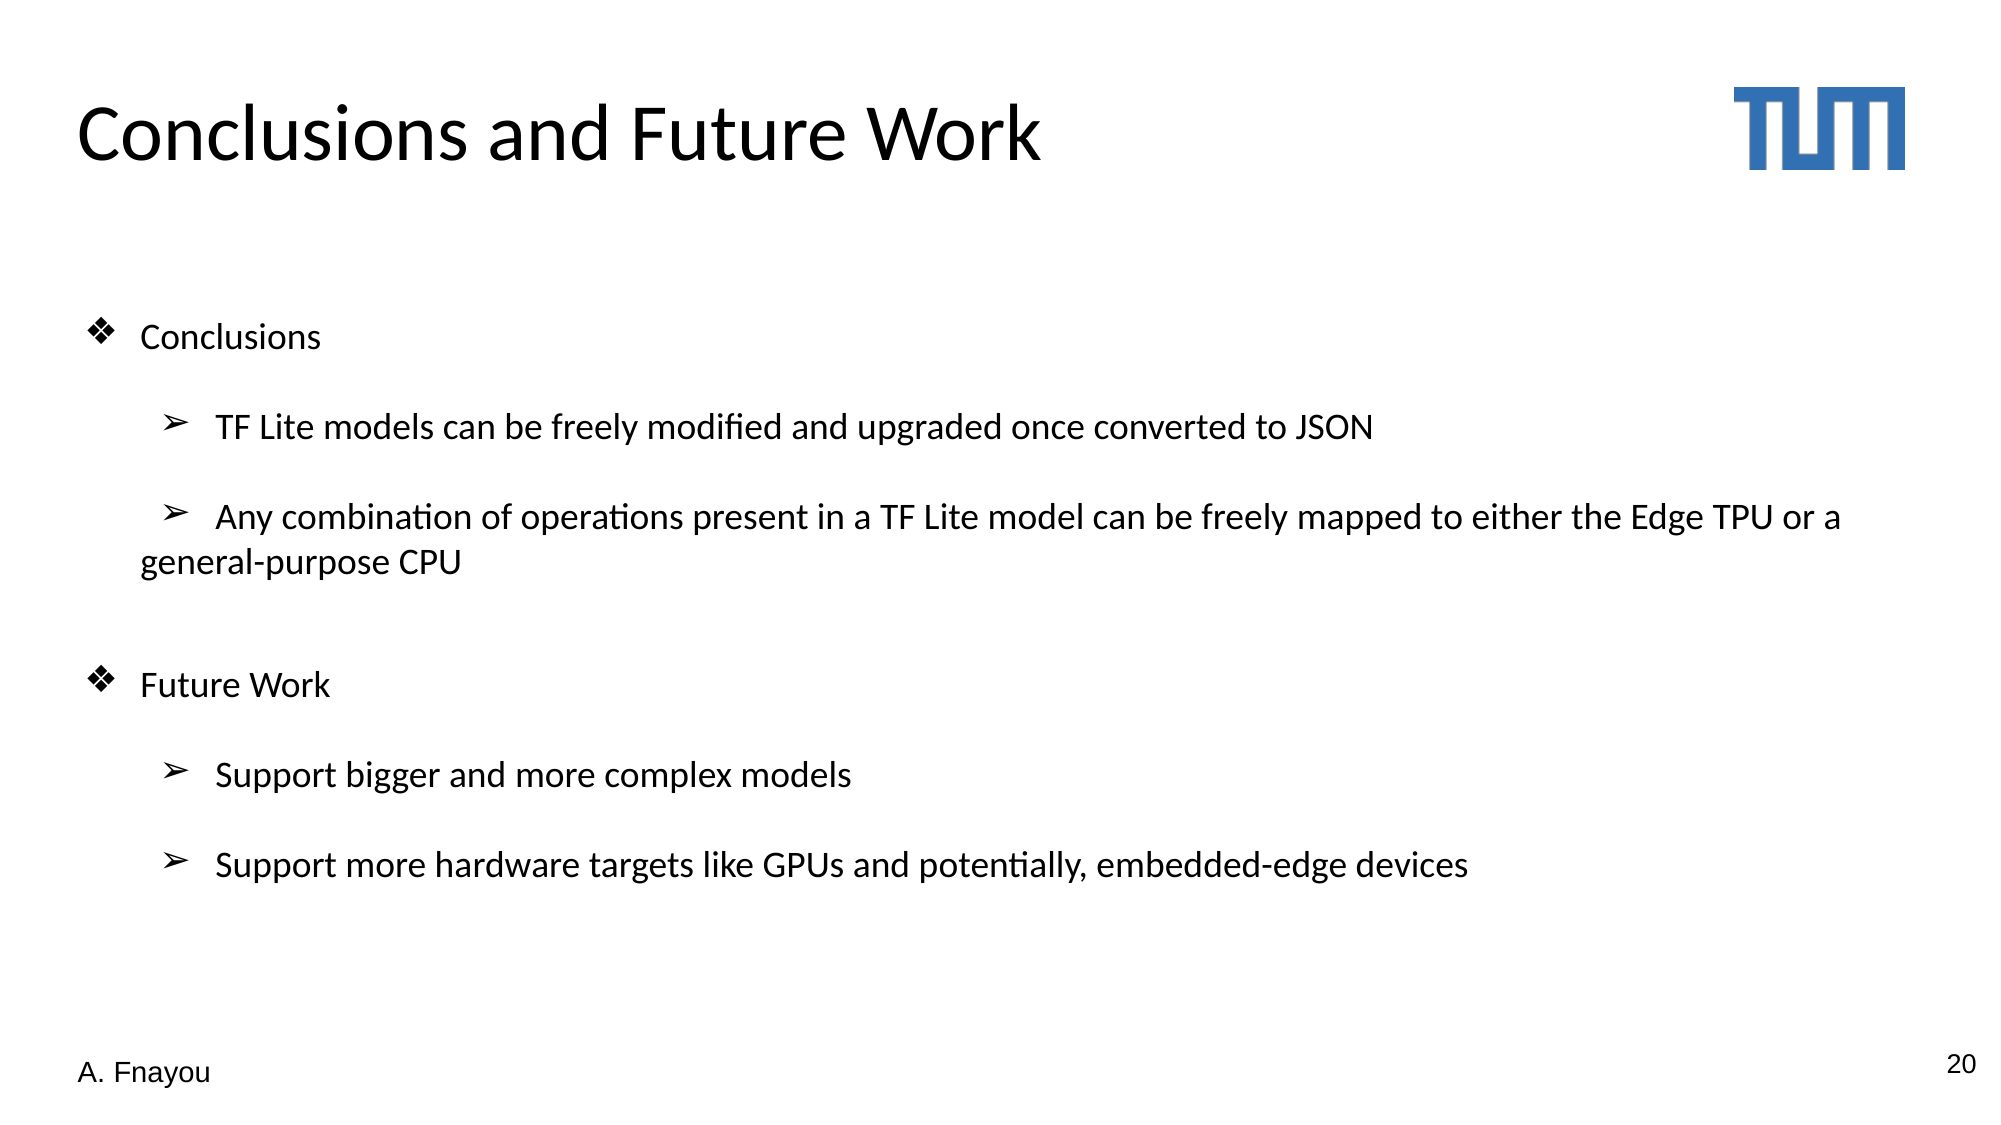

Conclusions and Future Work
Conclusions
TF Lite models can be freely modified and upgraded once converted to JSON
Any combination of operations present in a TF Lite model can be freely mapped to either the Edge TPU or a
general-purpose CPU
Future Work
Support bigger and more complex models
Support more hardware targets like GPUs and potentially, embedded-edge devices
A. Fnayou